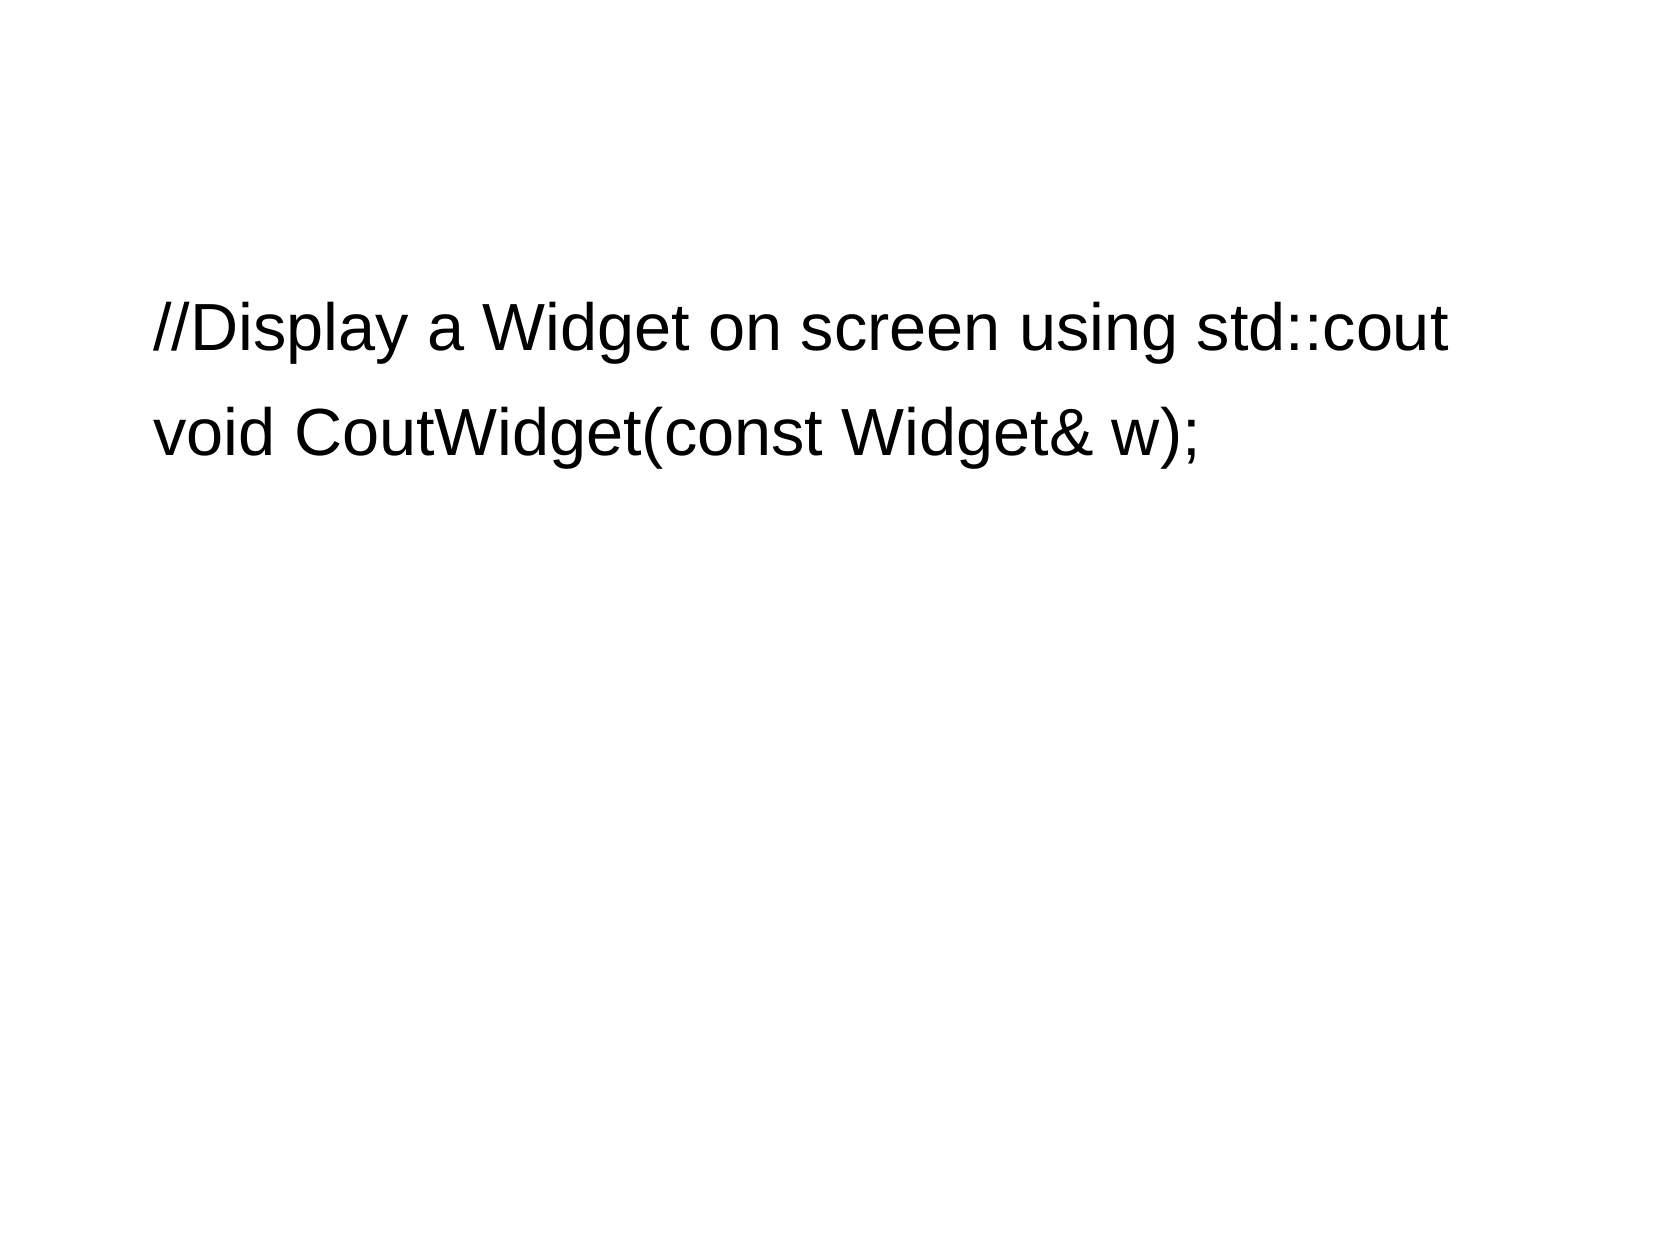

#
//Display a Widget on screen using std::cout
void CoutWidget(const Widget& w);